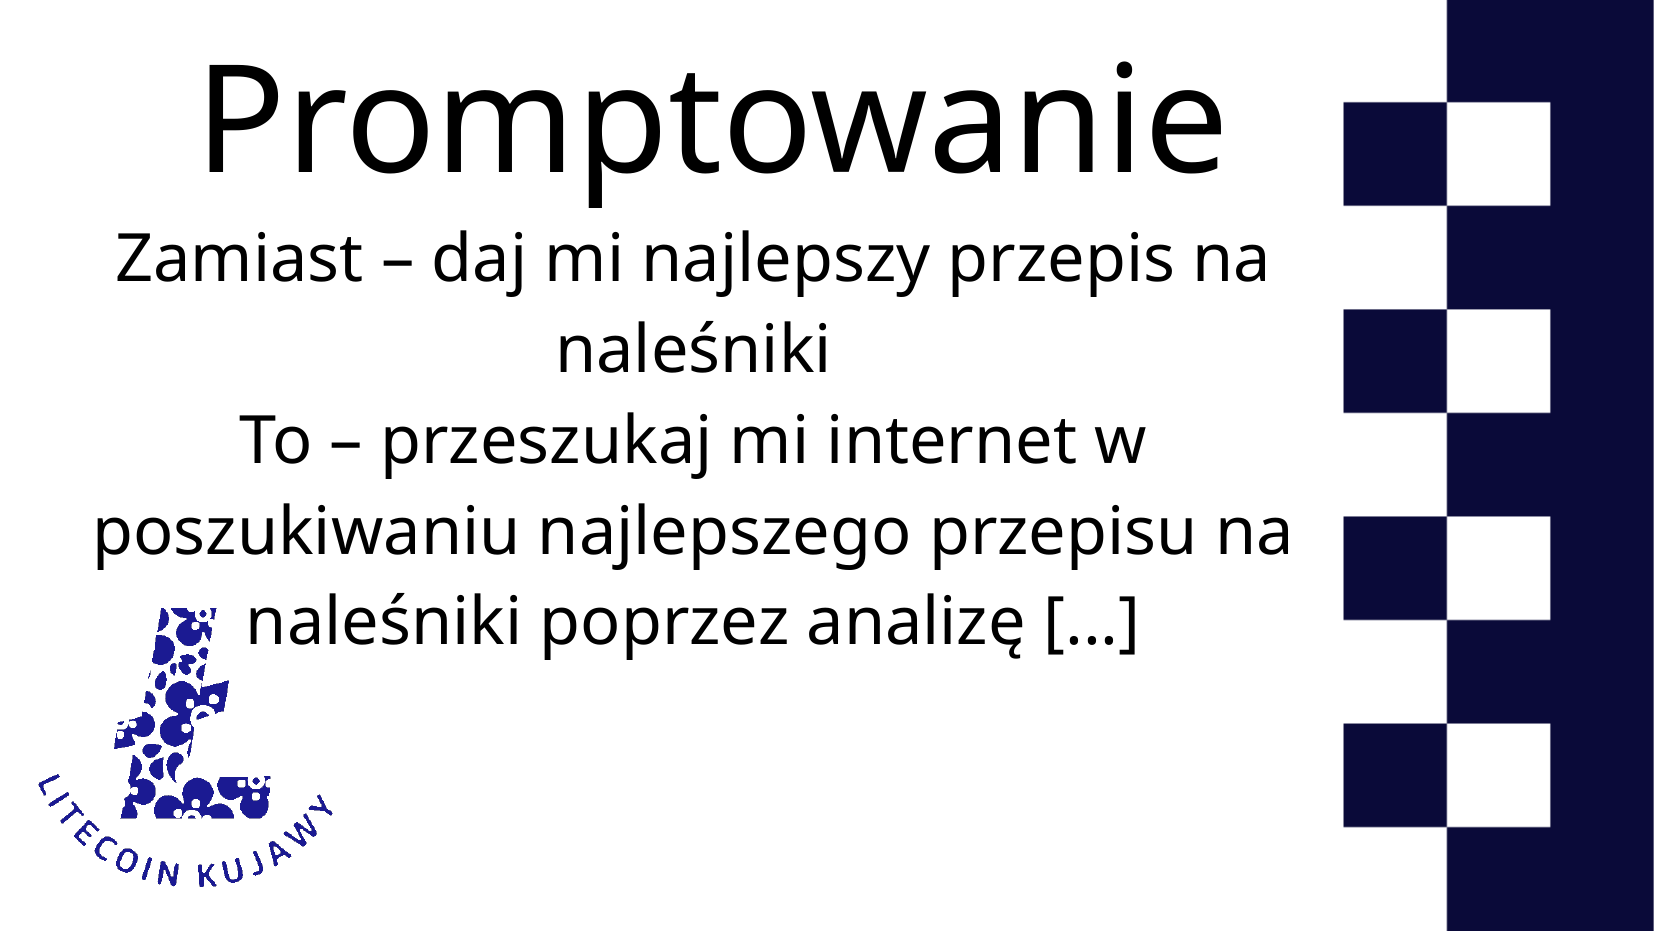

Promptowanie
# Zamiast – daj mi najlepszy przepis na naleśniki To – przeszukaj mi internet w poszukiwaniu najlepszego przepisu na naleśniki poprzez analizę [...]